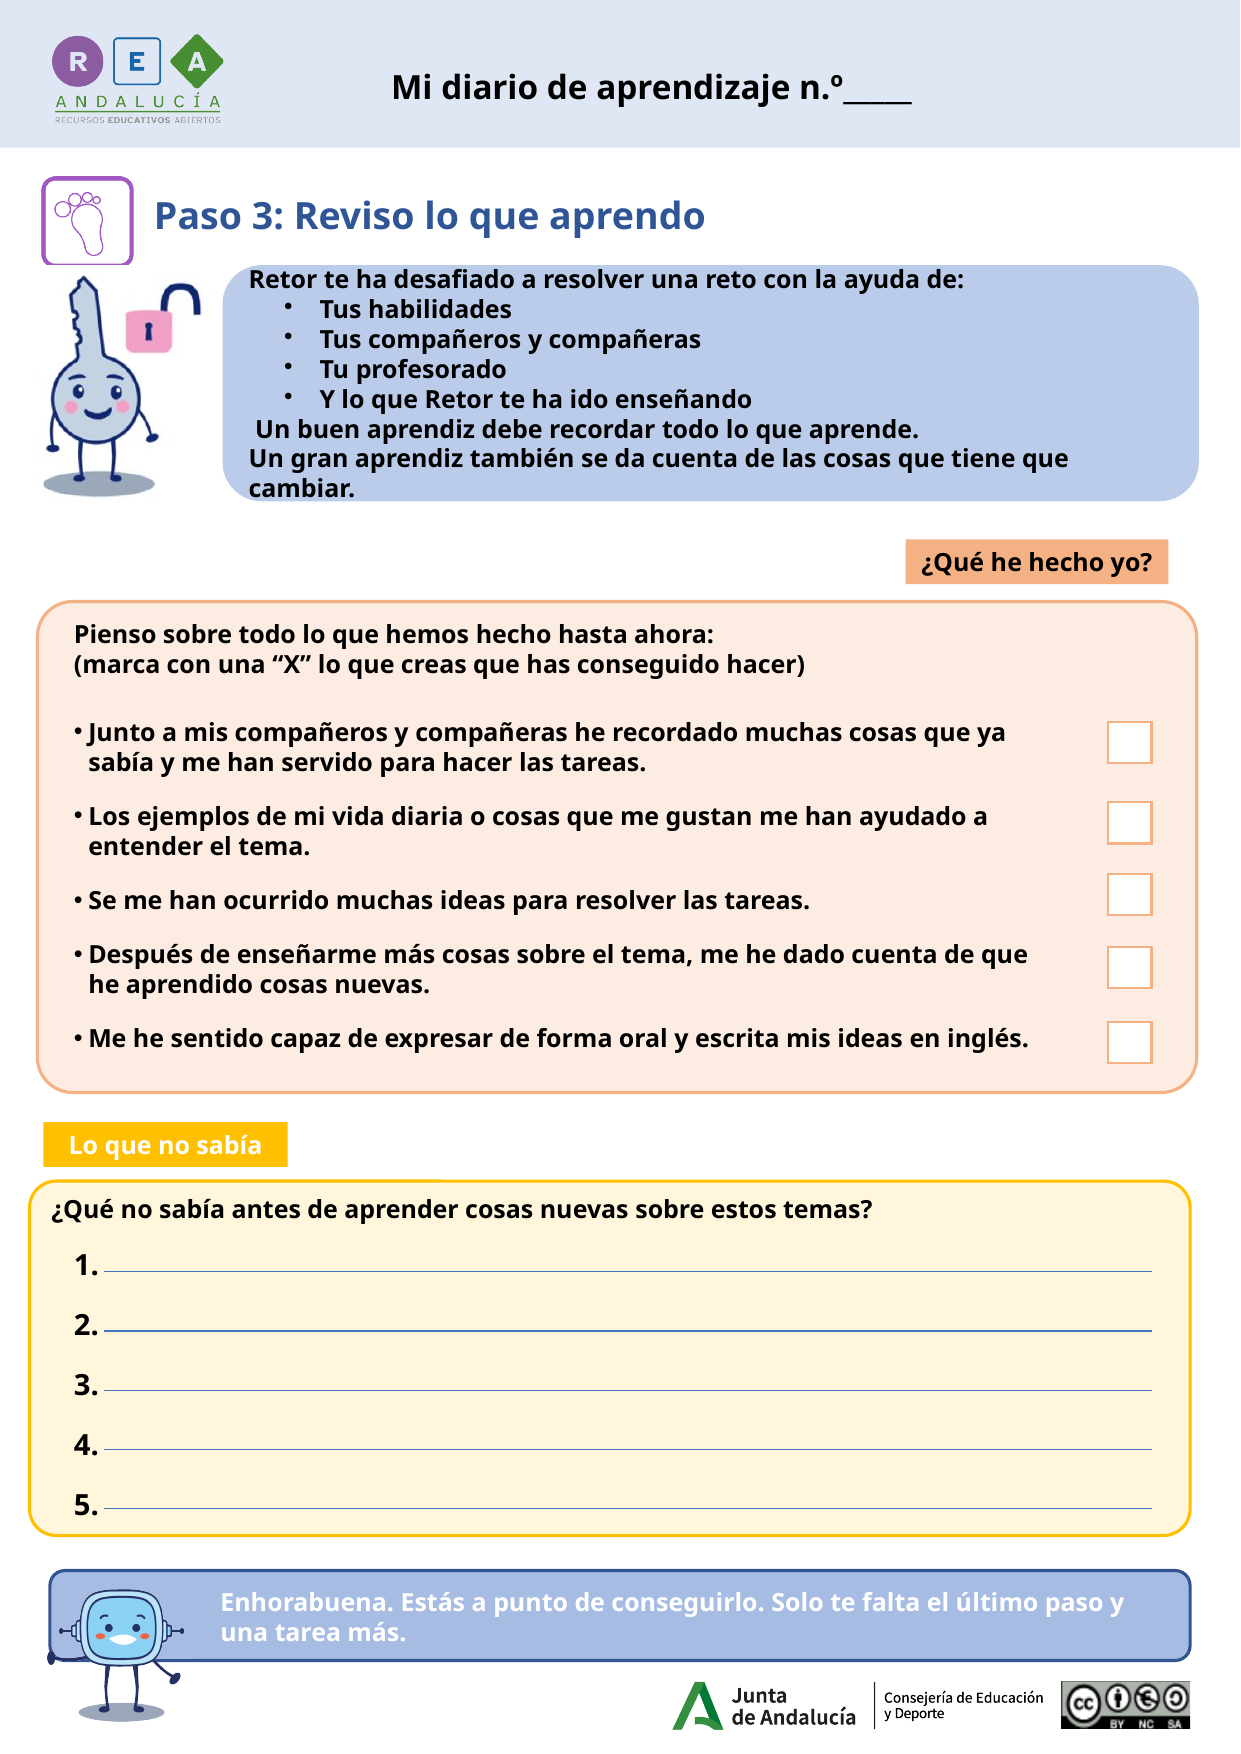

Mi diario de aprendizaje n.º_____
Paso 3: Reviso lo que aprendo
Retor te ha desafiado a resolver una reto con la ayuda de:
Tus habilidades
Tus compañeros y compañeras
Tu profesorado
Y lo que Retor te ha ido enseñando
 Un buen aprendiz debe recordar todo lo que aprende.
Un gran aprendiz también se da cuenta de las cosas que tiene que cambiar.
¿Qué he hecho yo?
Pienso sobre todo lo que hemos hecho hasta ahora:
(marca con una “X” lo que creas que has conseguido hacer)
Junto a mis compañeros y compañeras he recordado muchas cosas que ya sabía y me han servido para hacer las tareas.
Los ejemplos de mi vida diaria o cosas que me gustan me han ayudado a entender el tema.
Se me han ocurrido muchas ideas para resolver las tareas.
Después de enseñarme más cosas sobre el tema, me he dado cuenta de que he aprendido cosas nuevas.
Me he sentido capaz de expresar de forma oral y escrita mis ideas en inglés.
Lo que no sabía
¿Qué no sabía antes de aprender cosas nuevas sobre estos temas?
1.
2.
3.
4.
5.
Enhorabuena. Estás a punto de conseguirlo. Solo te falta el último paso y una tarea más.